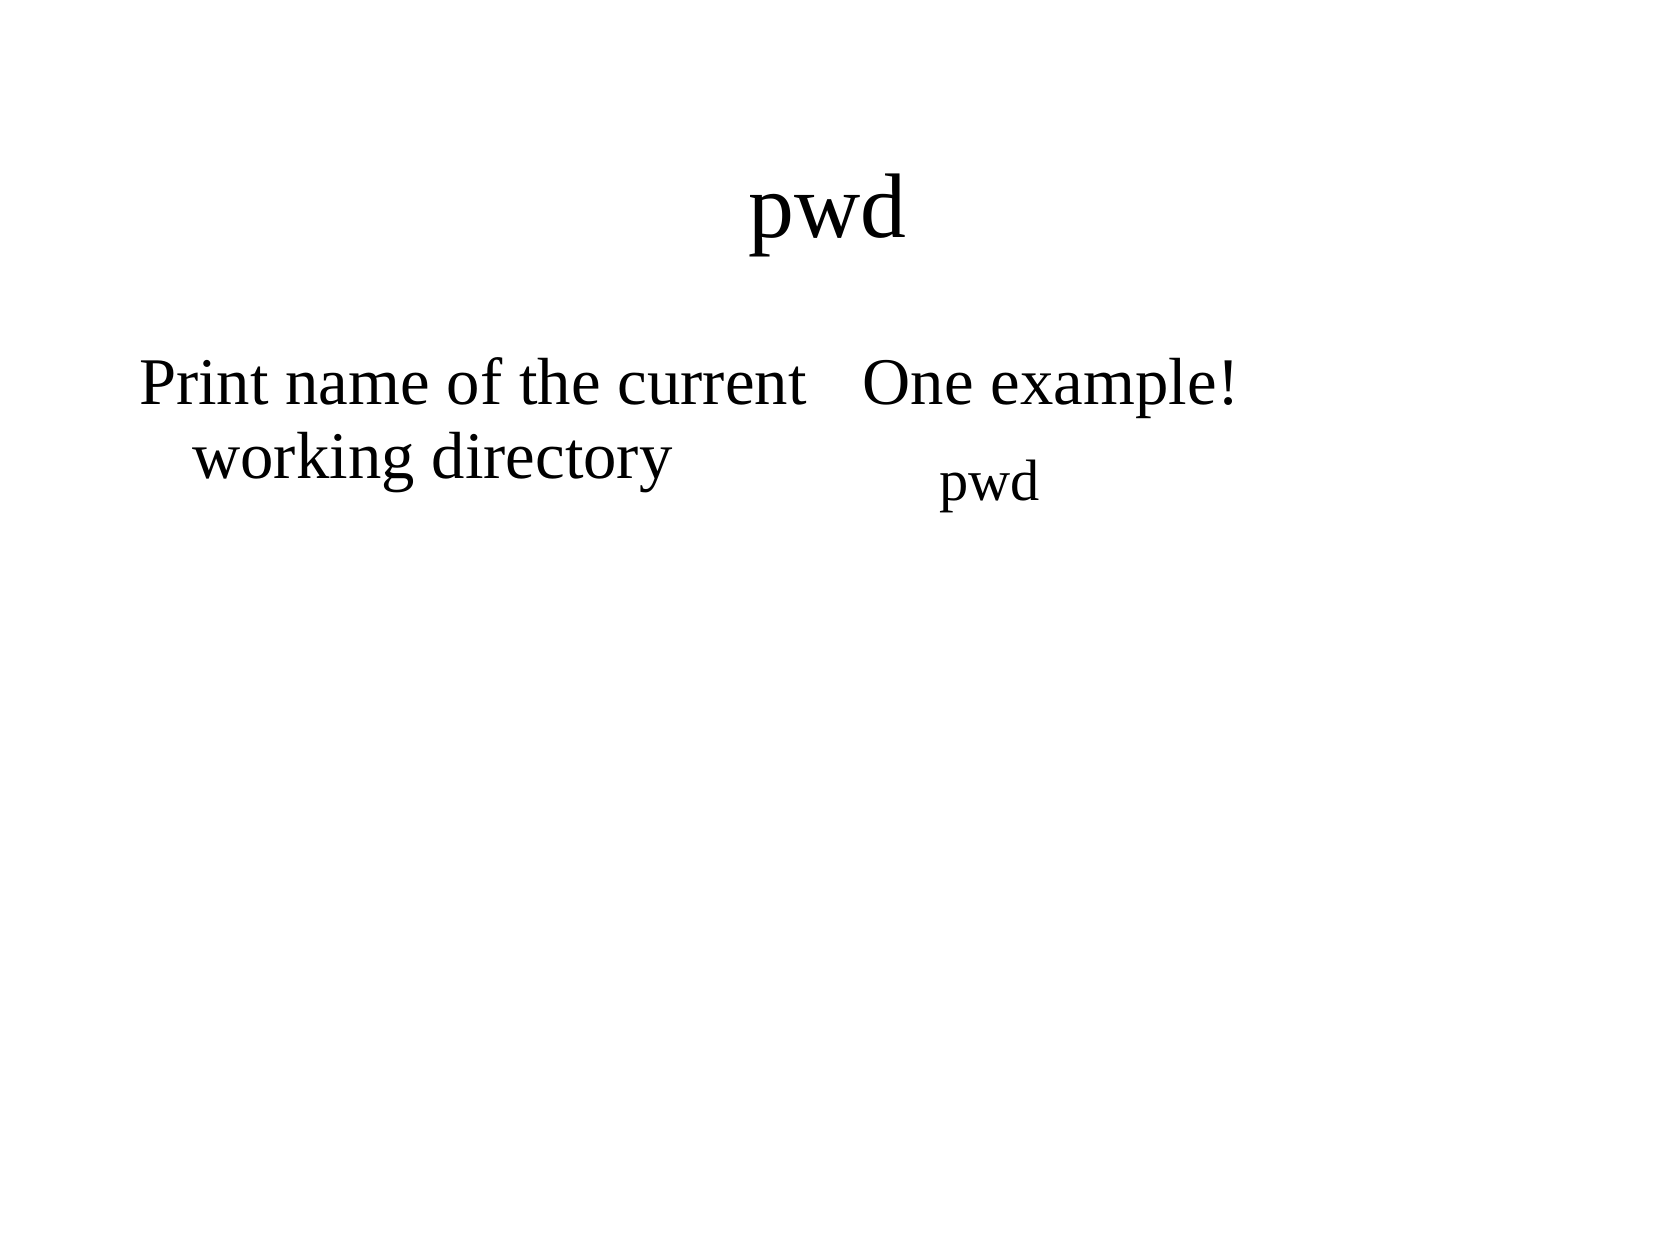

# pwd
Print name of the current working directory
One example!
pwd